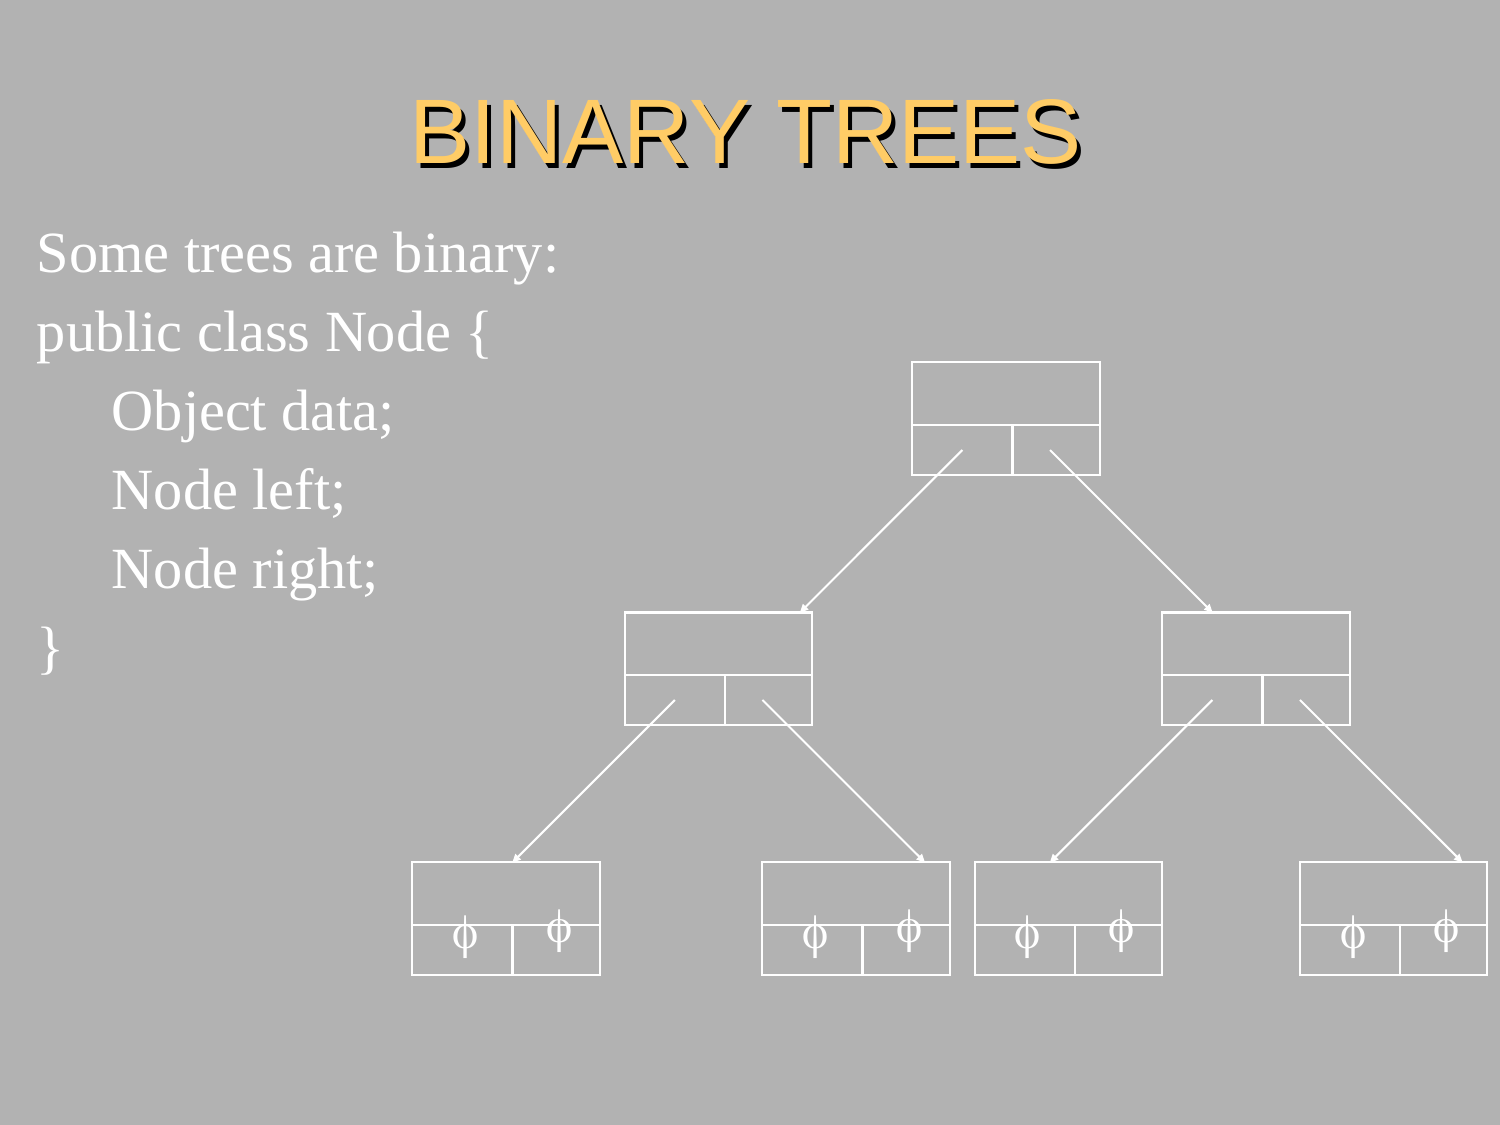

# BINARY TREES
Some trees are binary:
public class Node {
Object data;
Node left;
Node right;
}







